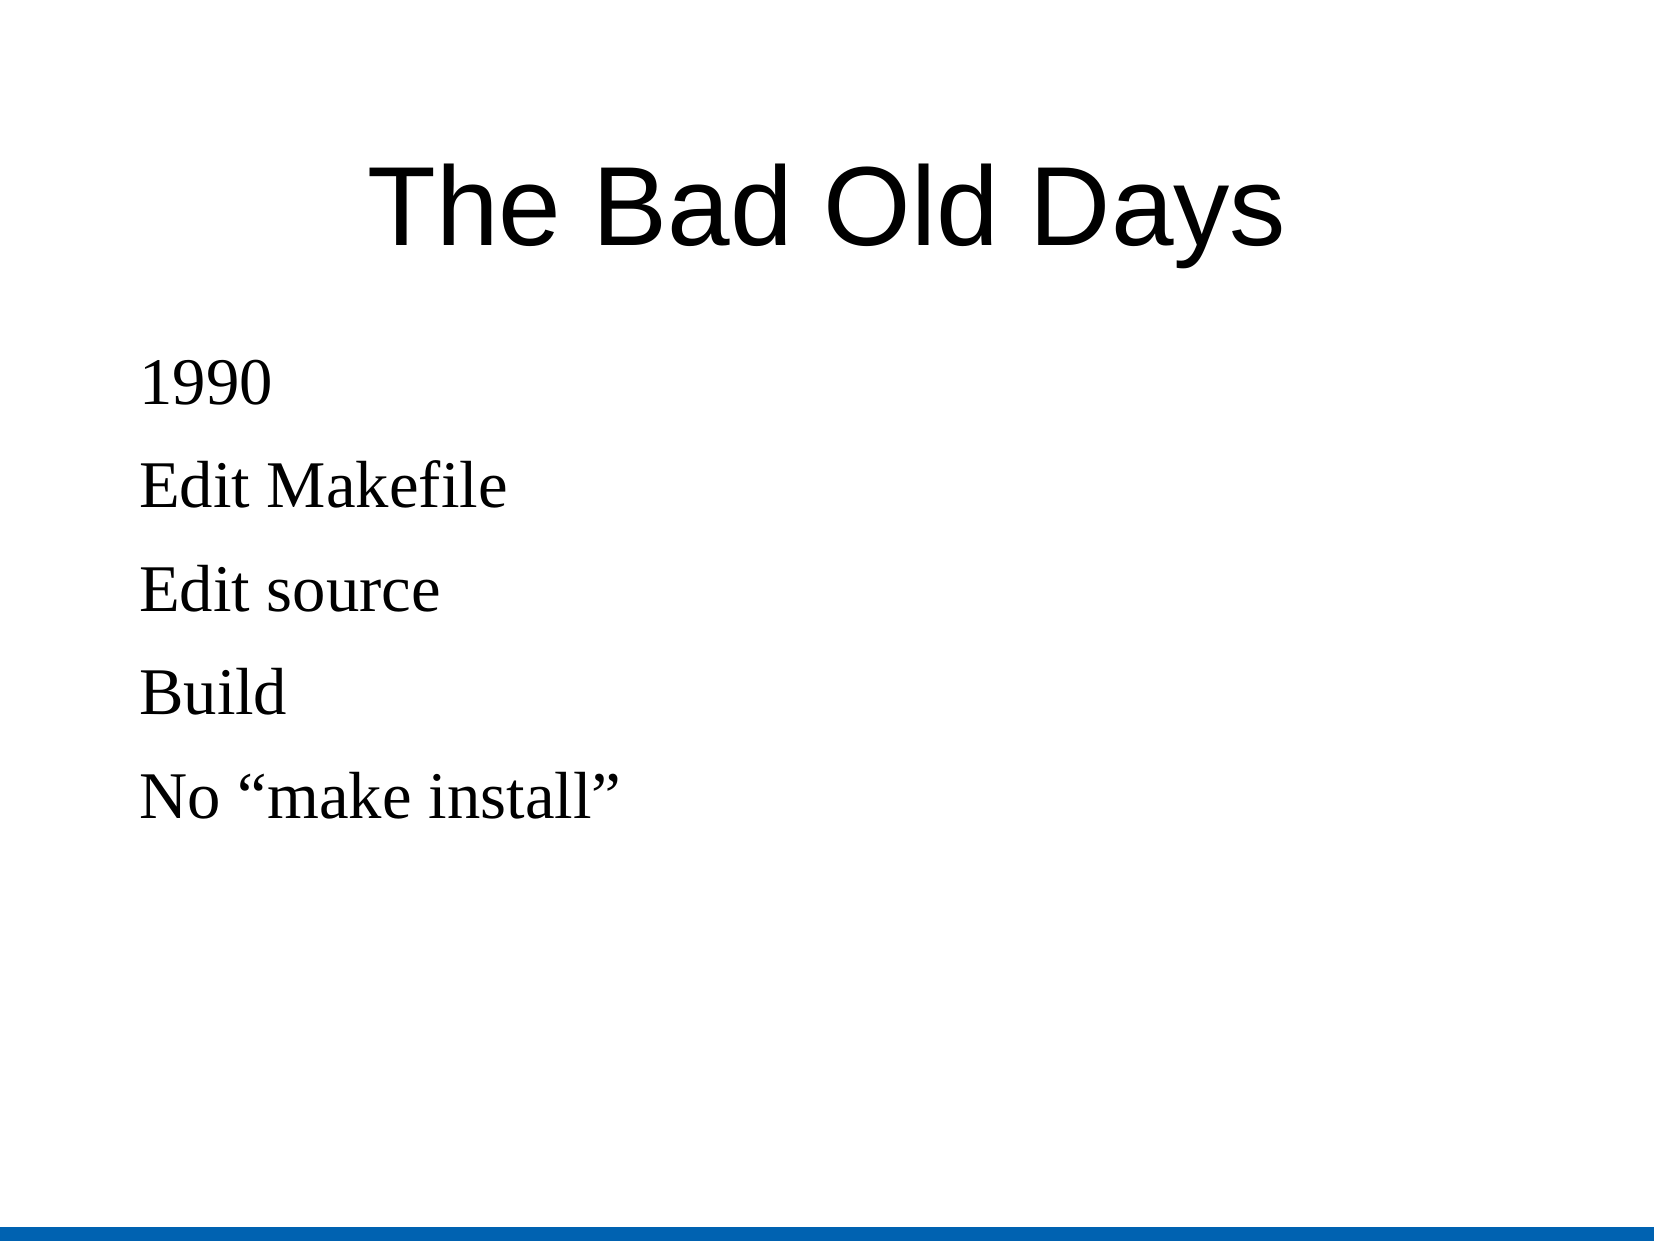

# The Bad Old Days
1990
Edit Makefile
Edit source
Build
No “make install”